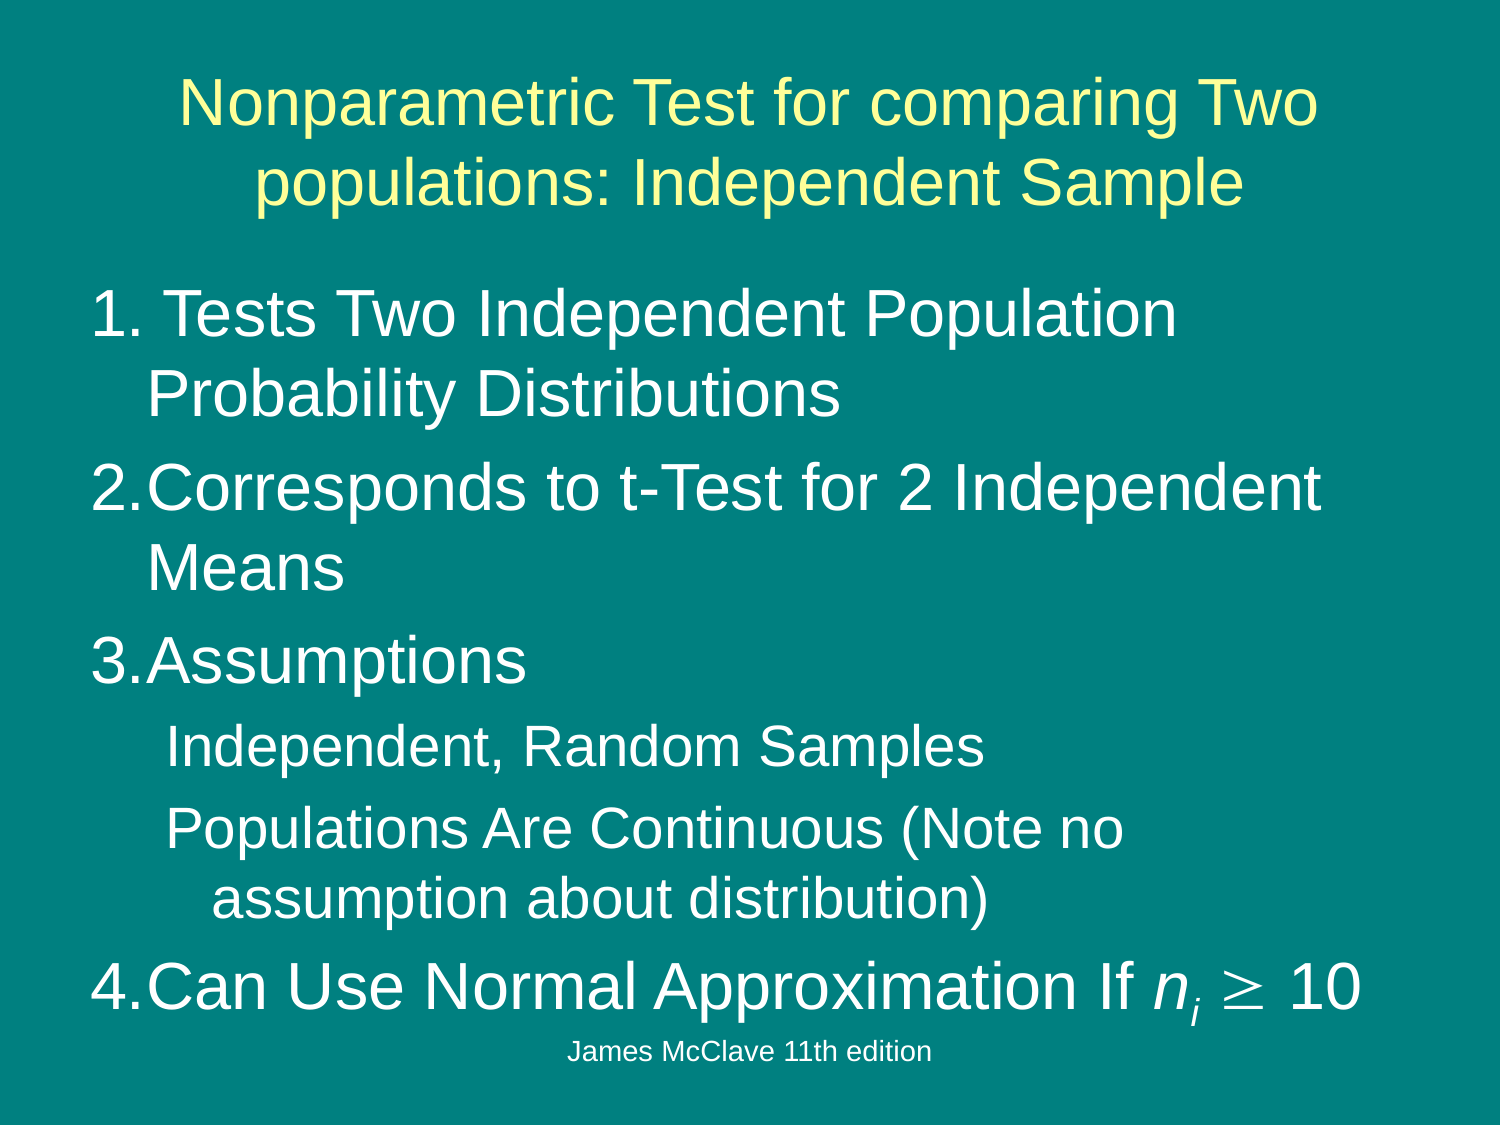

# Nonparametric Test for comparing Two populations: Independent Sample
1. Tests Two Independent Population Probability Distributions
2.	Corresponds to t-Test for 2 Independent Means
3.	Assumptions
Independent, Random Samples
Populations Are Continuous (Note no assumption about distribution)
4.	Can Use Normal Approximation If ni  10
James McClave 11th edition